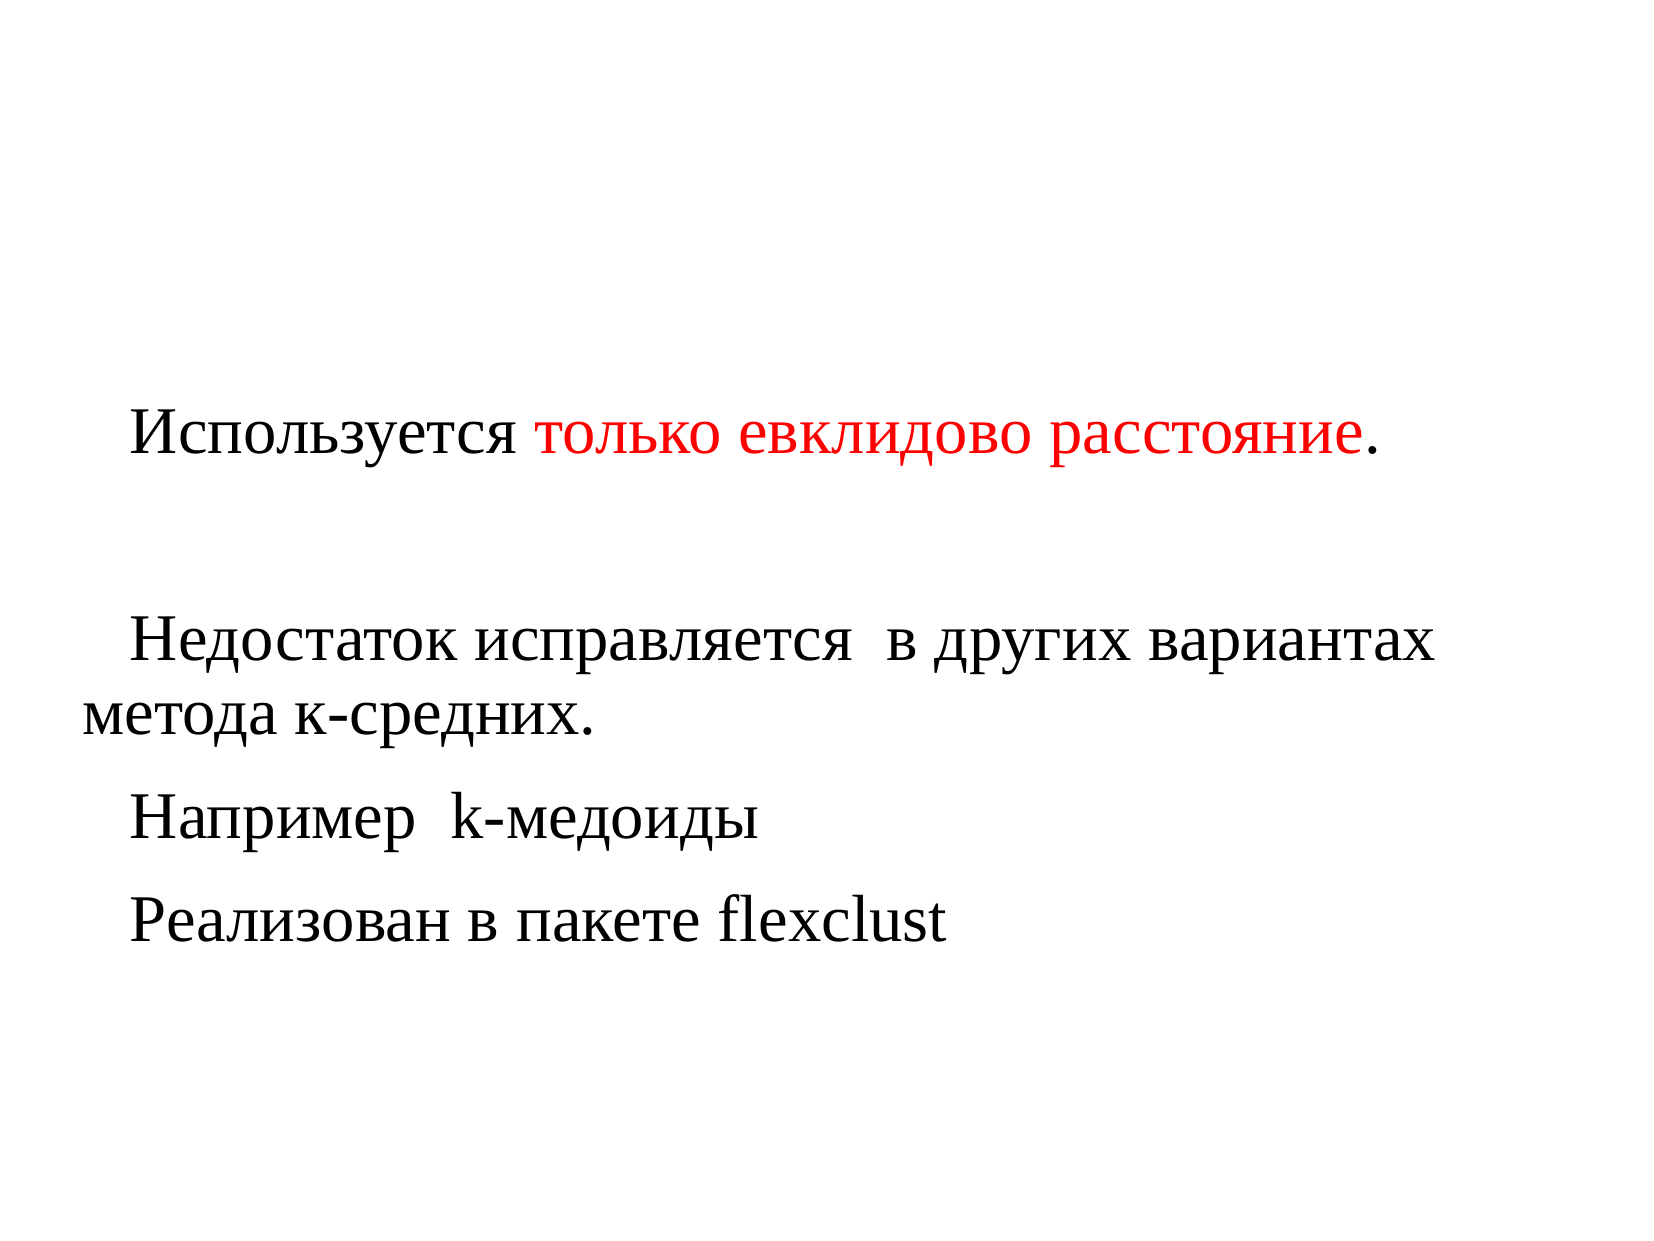

#
Используется только евклидово расстояние.
Недостаток исправляется в других вариантах метода к-средних.
Например k-медоиды
Реализован в пакете flexclust